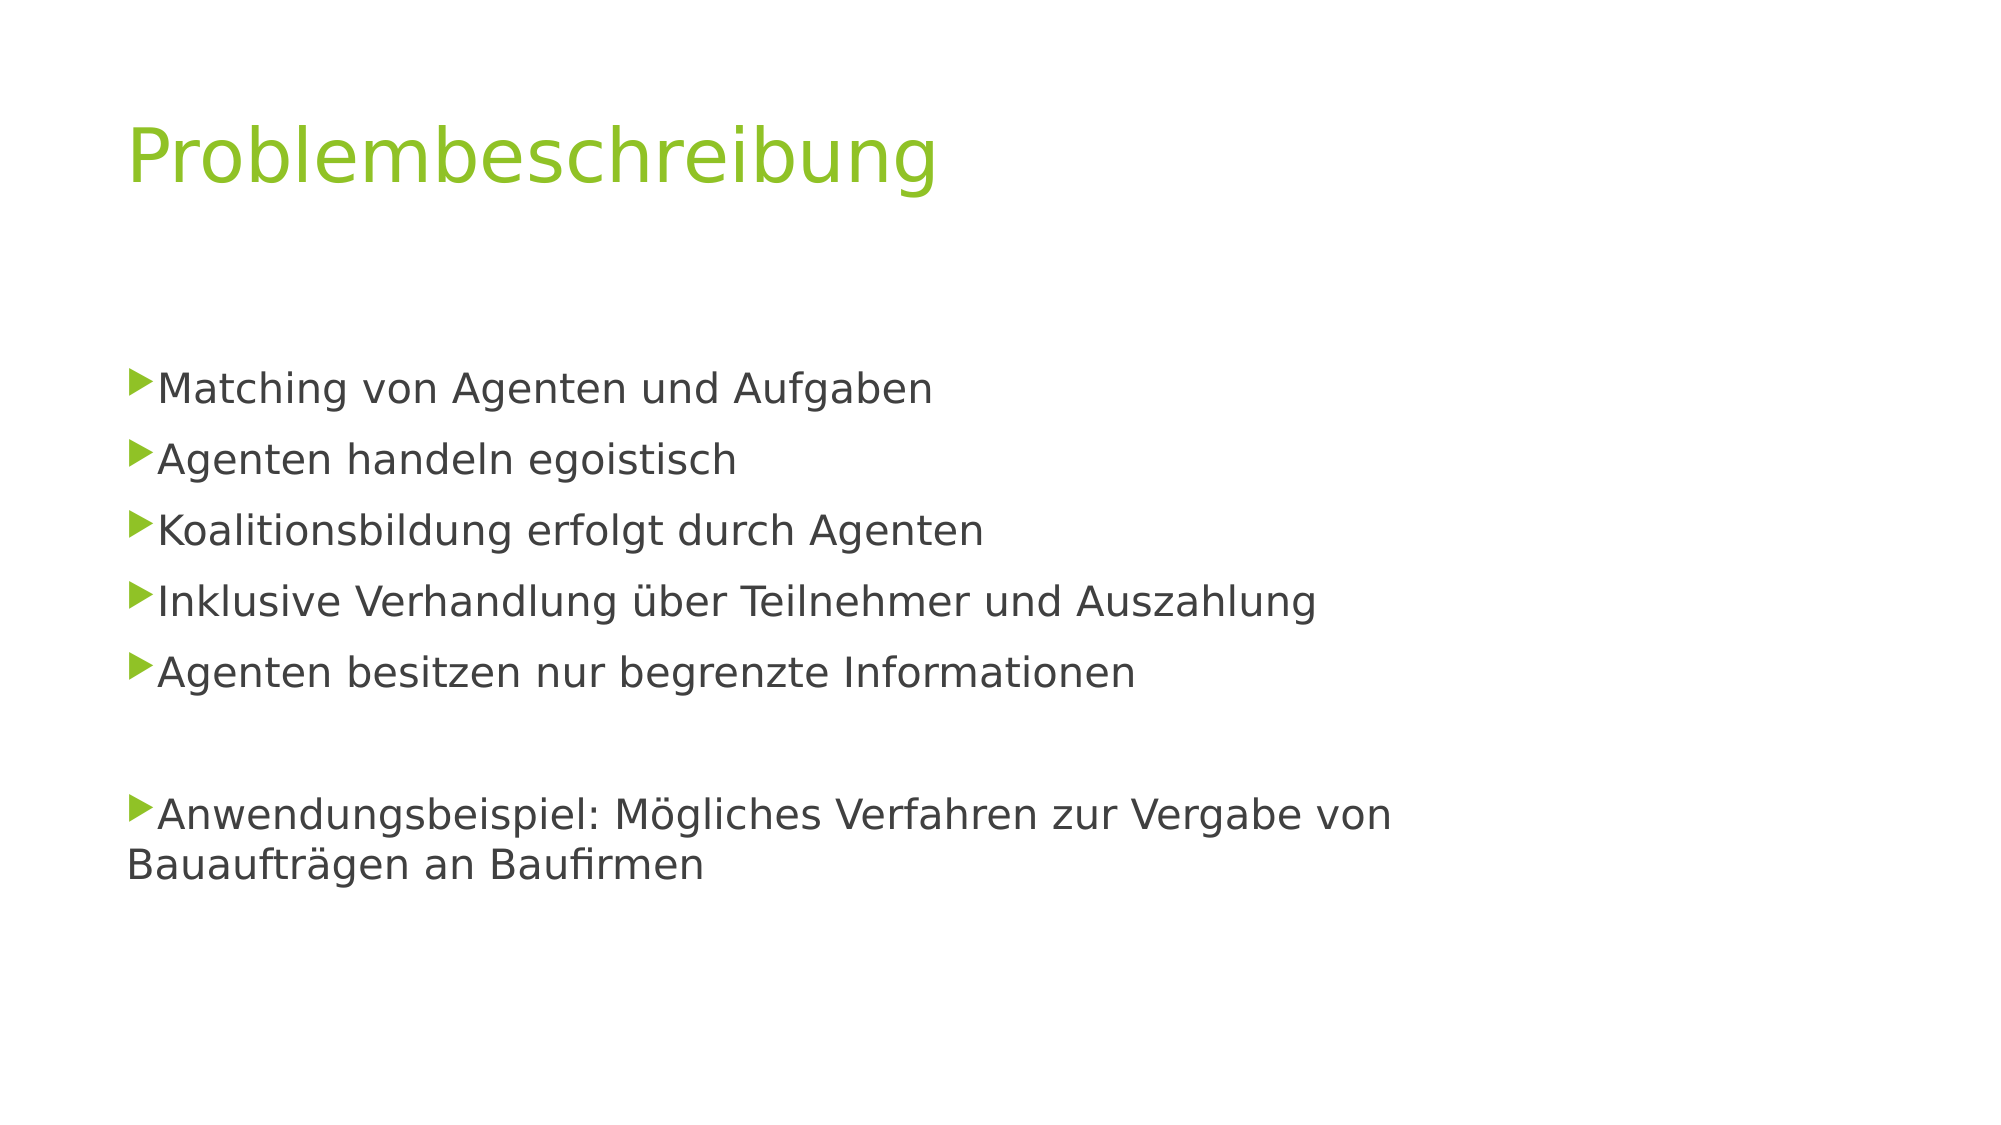

# Problembeschreibung
Matching von Agenten und Aufgaben
Agenten handeln egoistisch
Koalitionsbildung erfolgt durch Agenten
Inklusive Verhandlung über Teilnehmer und Auszahlung
Agenten besitzen nur begrenzte Informationen
Anwendungsbeispiel: Mögliches Verfahren zur Vergabe von Bauaufträgen an Baufirmen